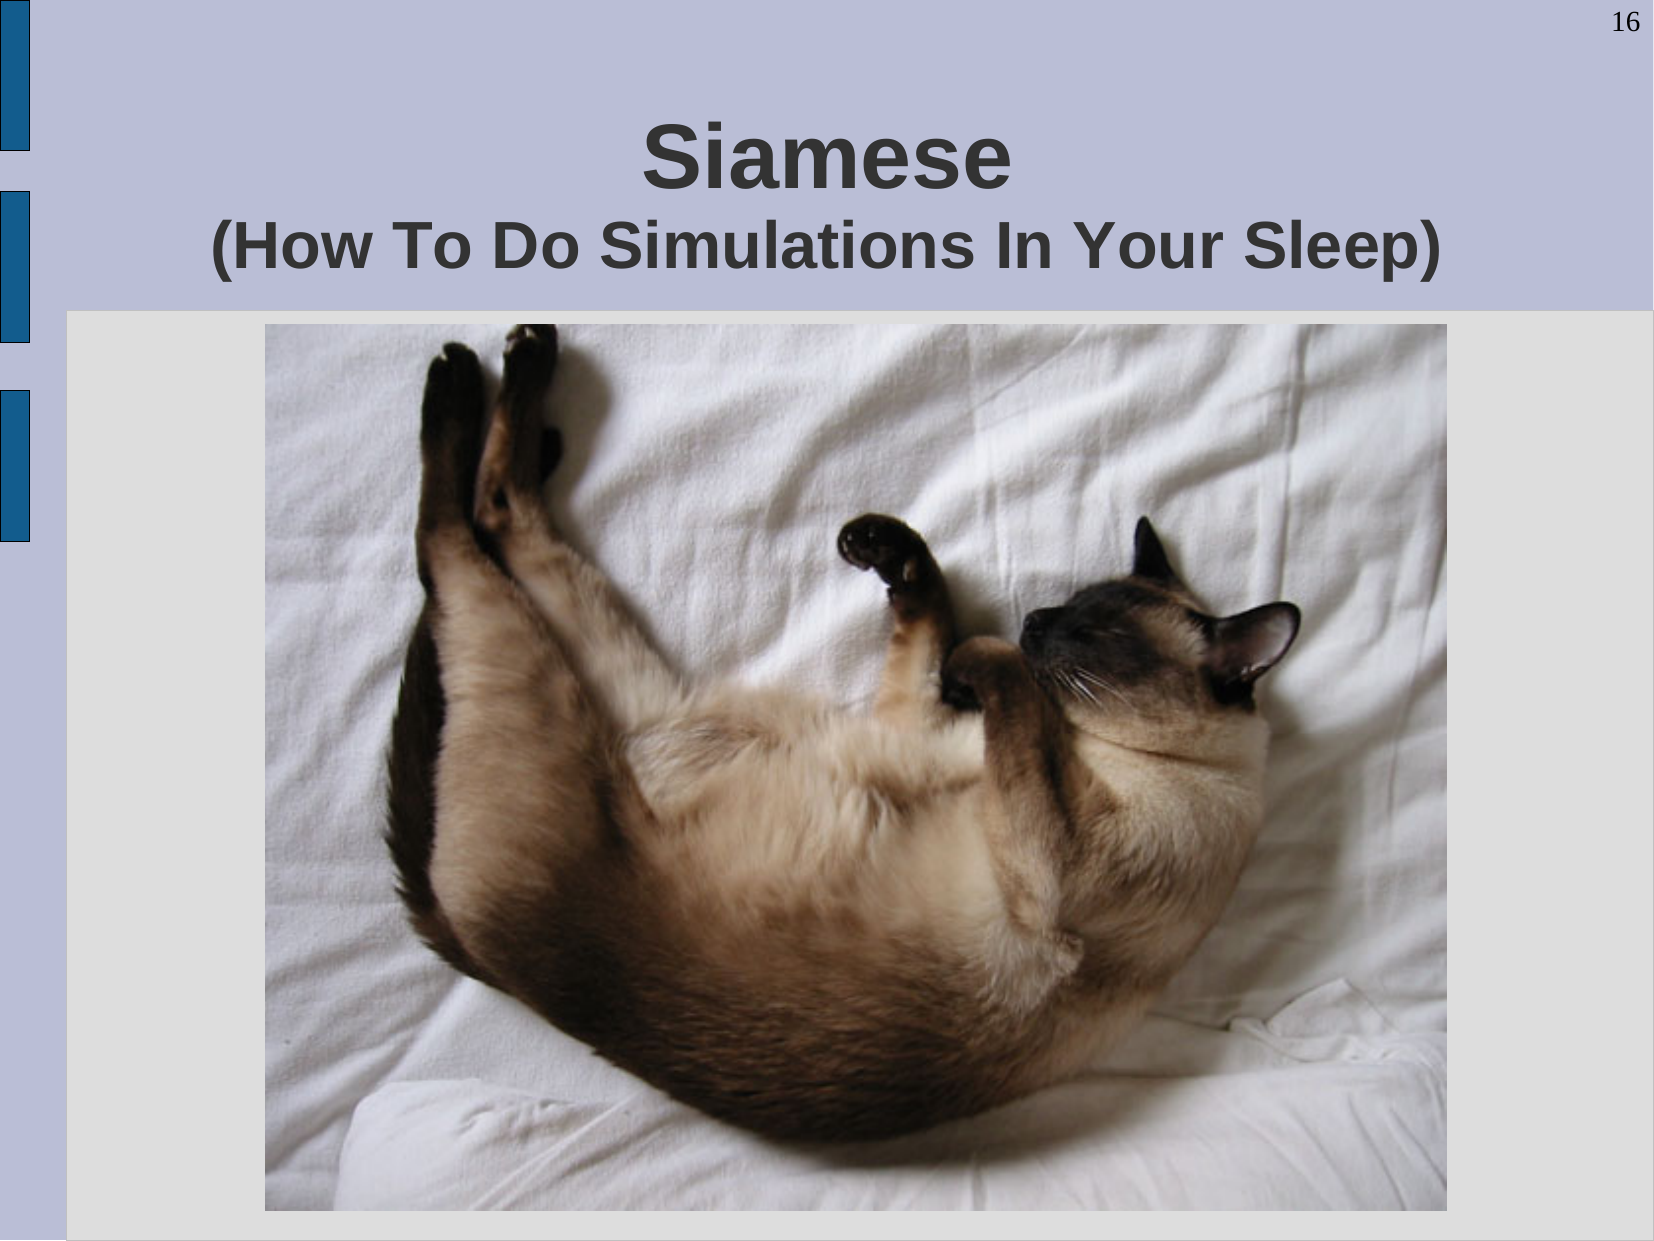

16
# Siamese (How To Do Simulations In Your Sleep)